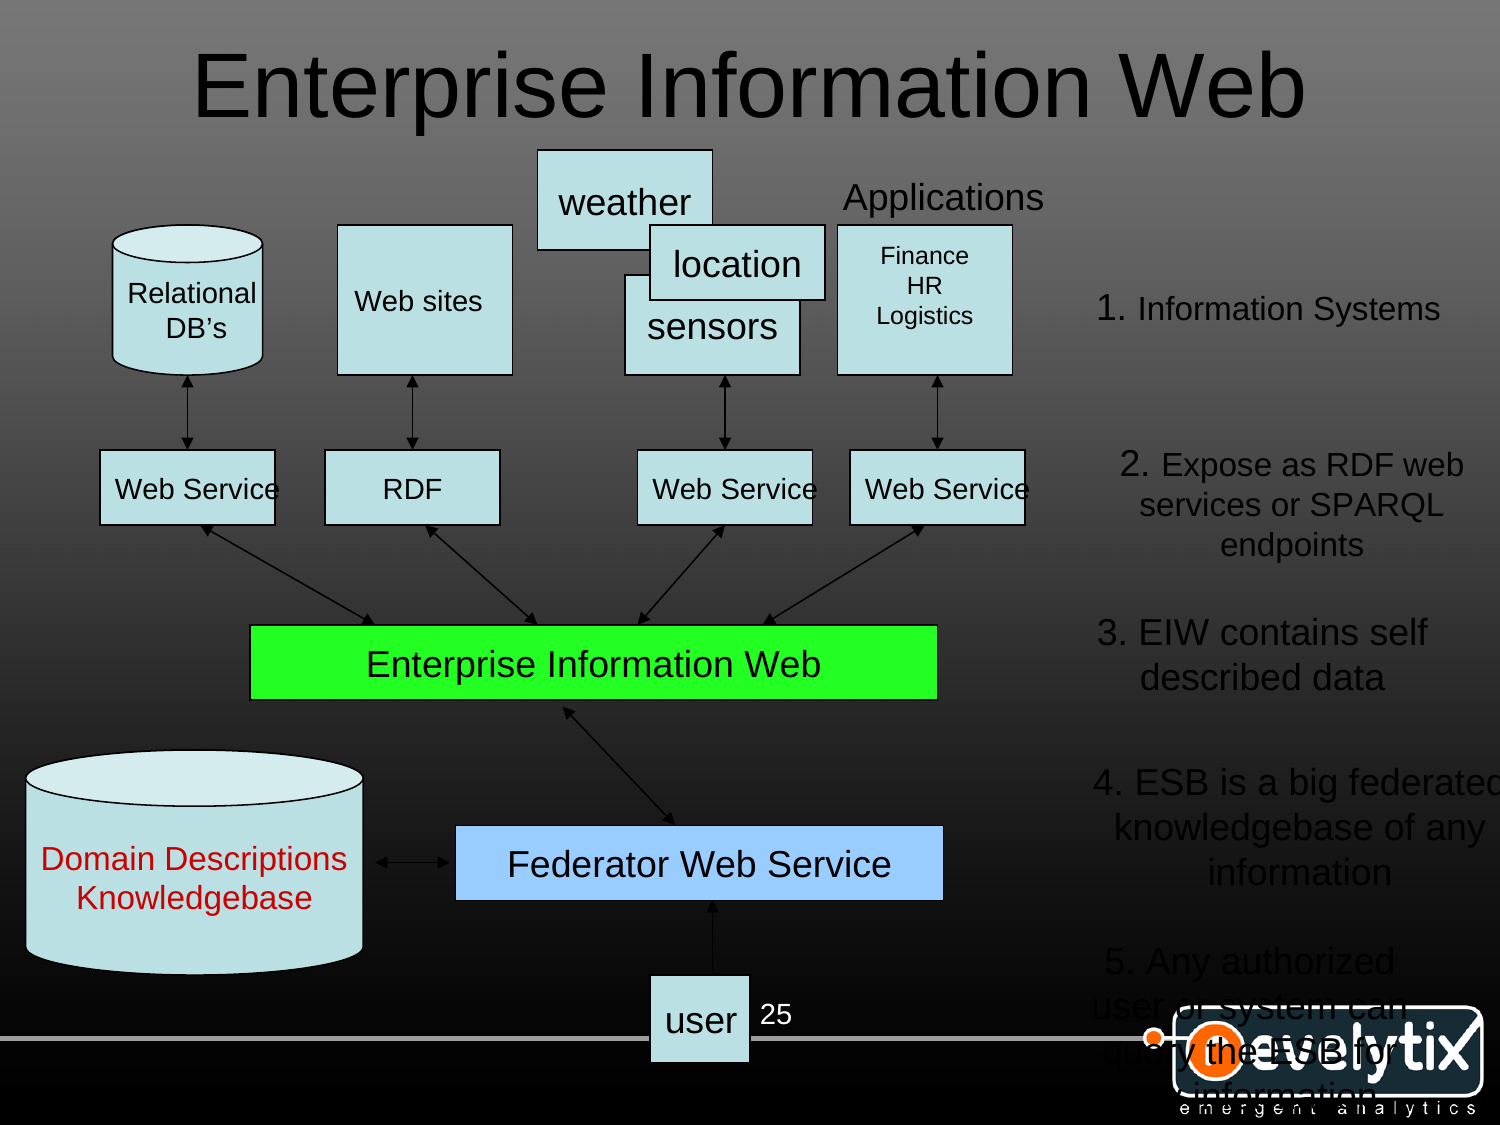

Enterprise Information Web
weather
Applications
Relational
DB’s
location
Finance
HR
Logistics
Web sites
sensors
1. Information Systems
2. Expose as RDF web services or SPARQL endpoints
Web Service
RDF
Web Service
Web Service
3. EIW contains self described data
Enterprise Information Web
Domain Descriptions
Knowledgebase
4. ESB is a big federated knowledgebase of any information
Federator Web Service
5. Any authorized user or system can query the ESB for any information
user
25